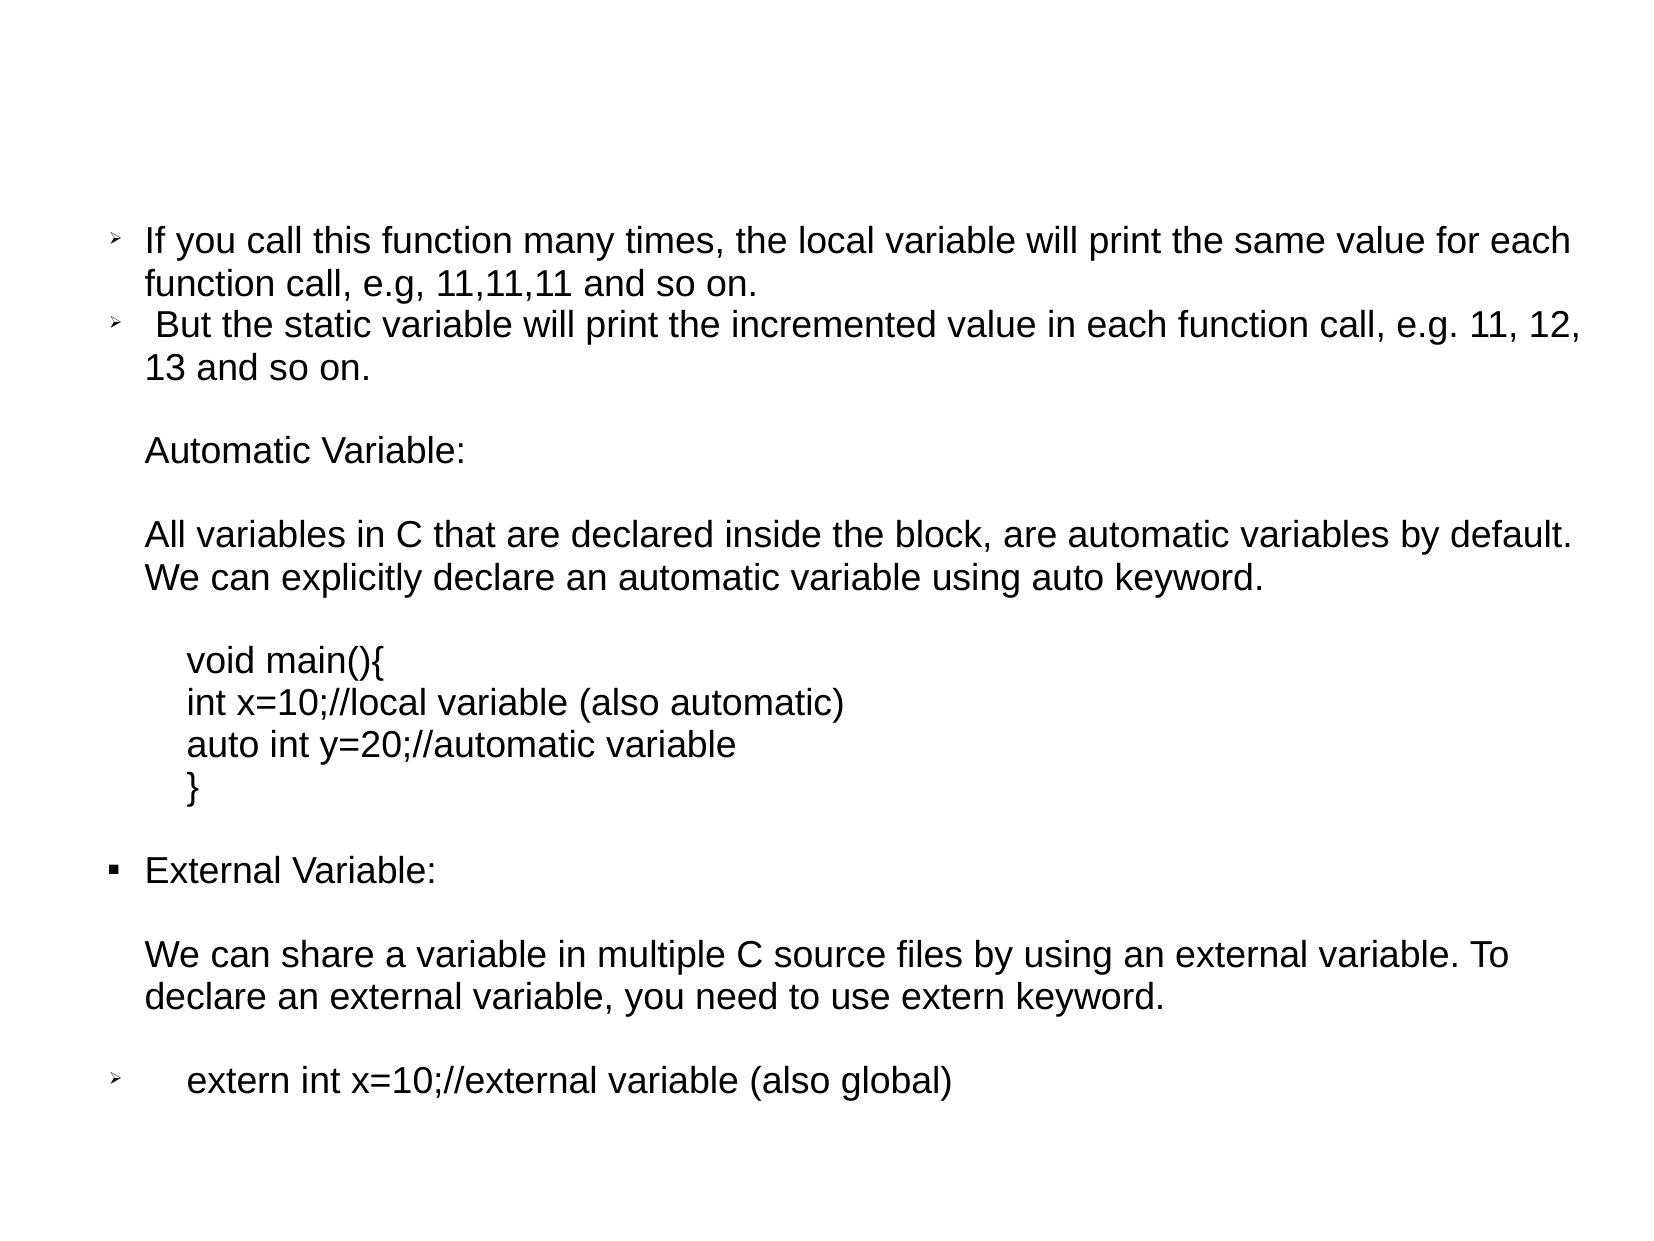

If you call this function many times, the local variable will print the same value for each function call, e.g, 11,11,11 and so on.
 But the static variable will print the incremented value in each function call, e.g. 11, 12, 13 and so on.
Automatic Variable:
All variables in C that are declared inside the block, are automatic variables by default. We can explicitly declare an automatic variable using auto keyword.
 void main(){
 int x=10;//local variable (also automatic)
 auto int y=20;//automatic variable
 }
External Variable:
We can share a variable in multiple C source files by using an external variable. To declare an external variable, you need to use extern keyword.
 extern int x=10;//external variable (also global)